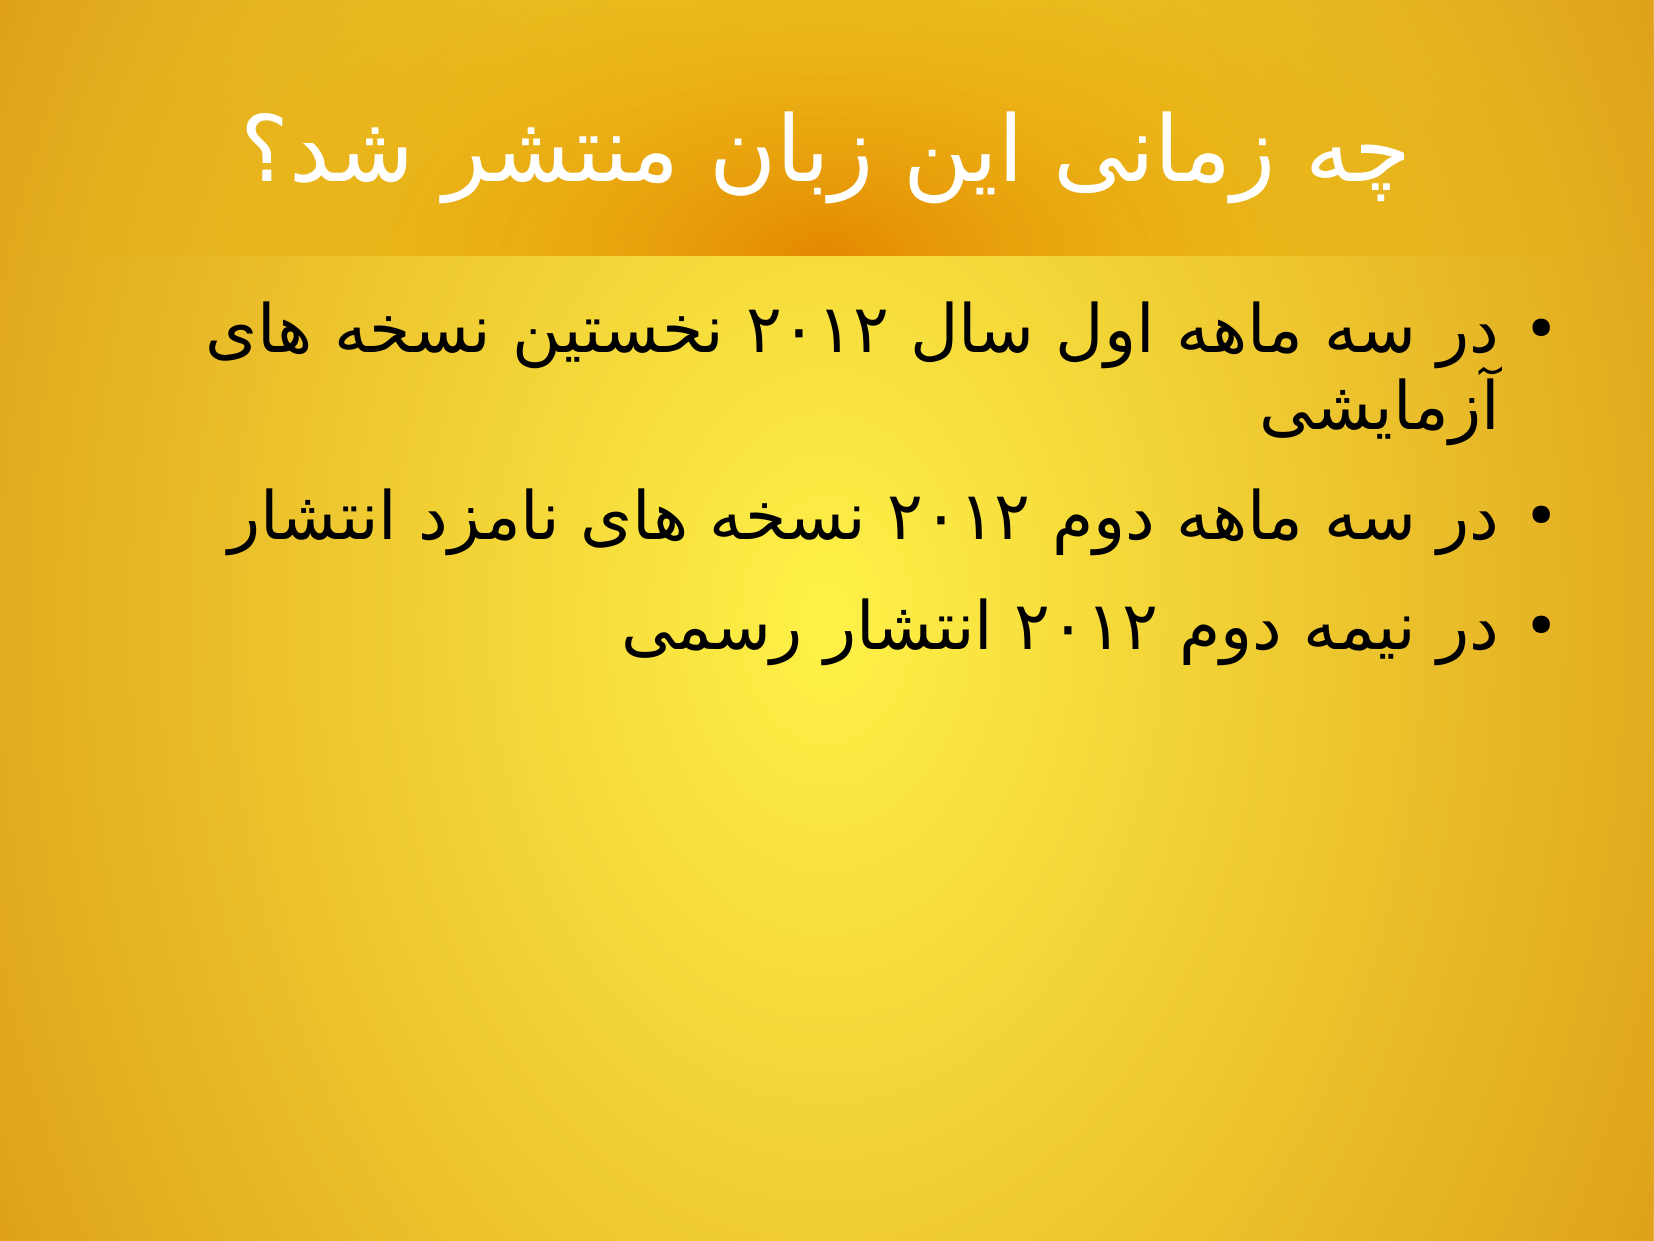

# چه زمانی این زبان منتشر شد؟
در سه ماهه اول سال ۲۰۱۲ نخستین نسخه های آزمایشی
در سه ماهه دوم ۲۰۱۲ نسخه های نامزد انتشار
در نیمه دوم ۲۰۱۲ انتشار رسمی